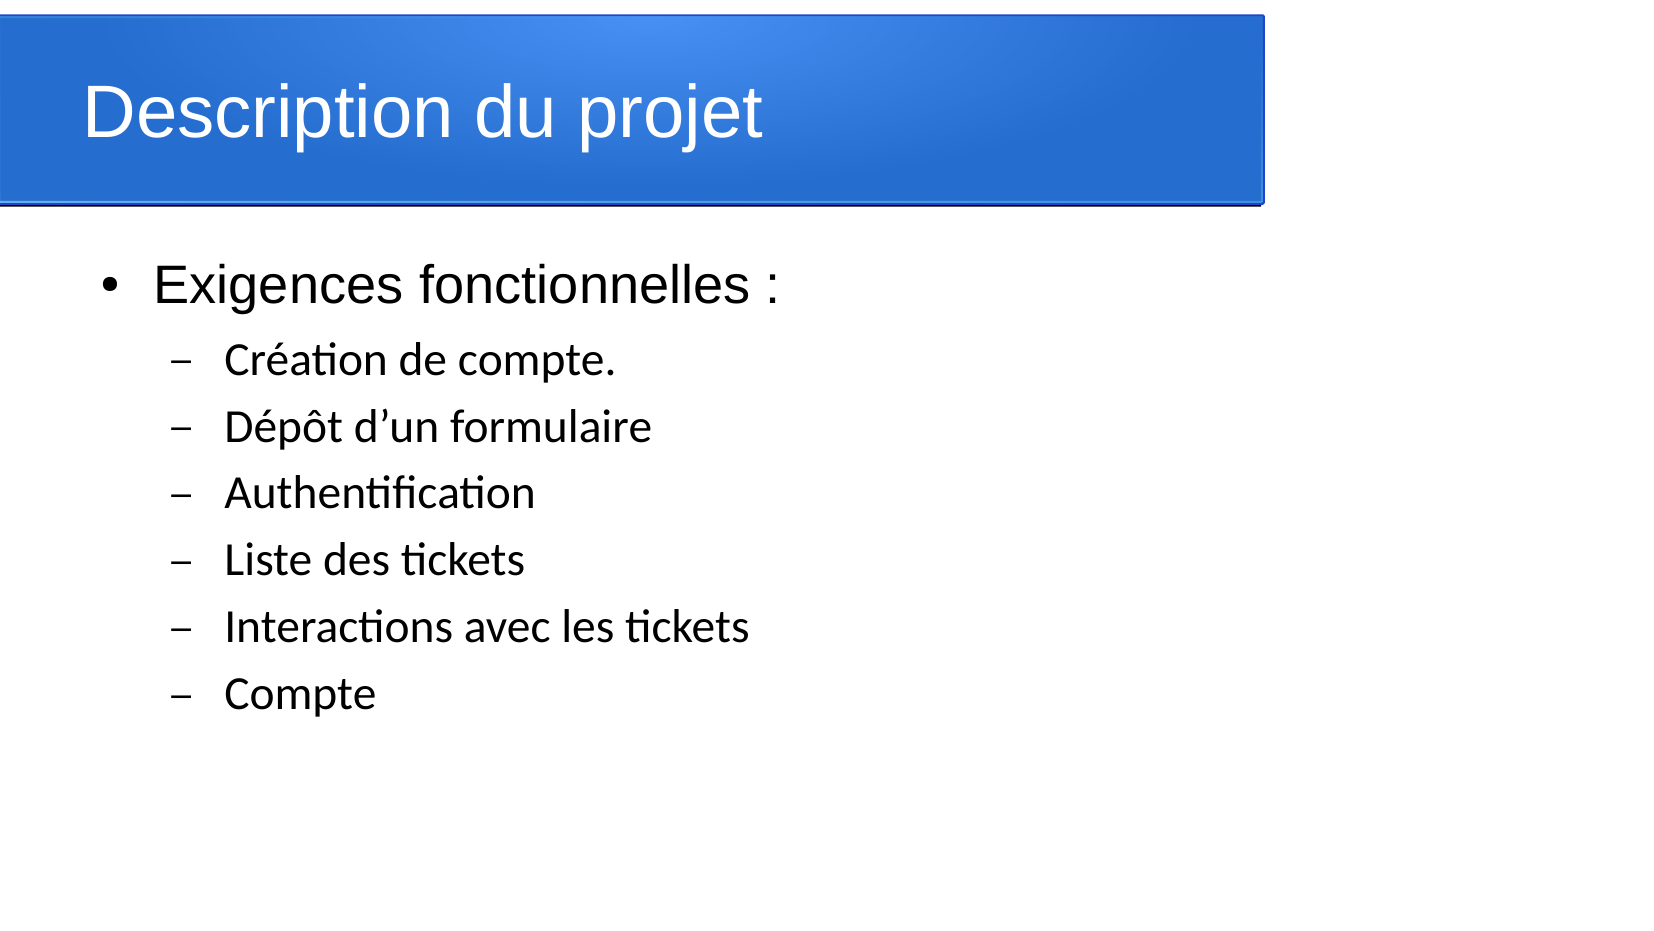

# Description du projet
Exigences fonctionnelles :
Création de compte.
Dépôt d’un formulaire
Authentification
Liste des tickets
Interactions avec les tickets
Compte